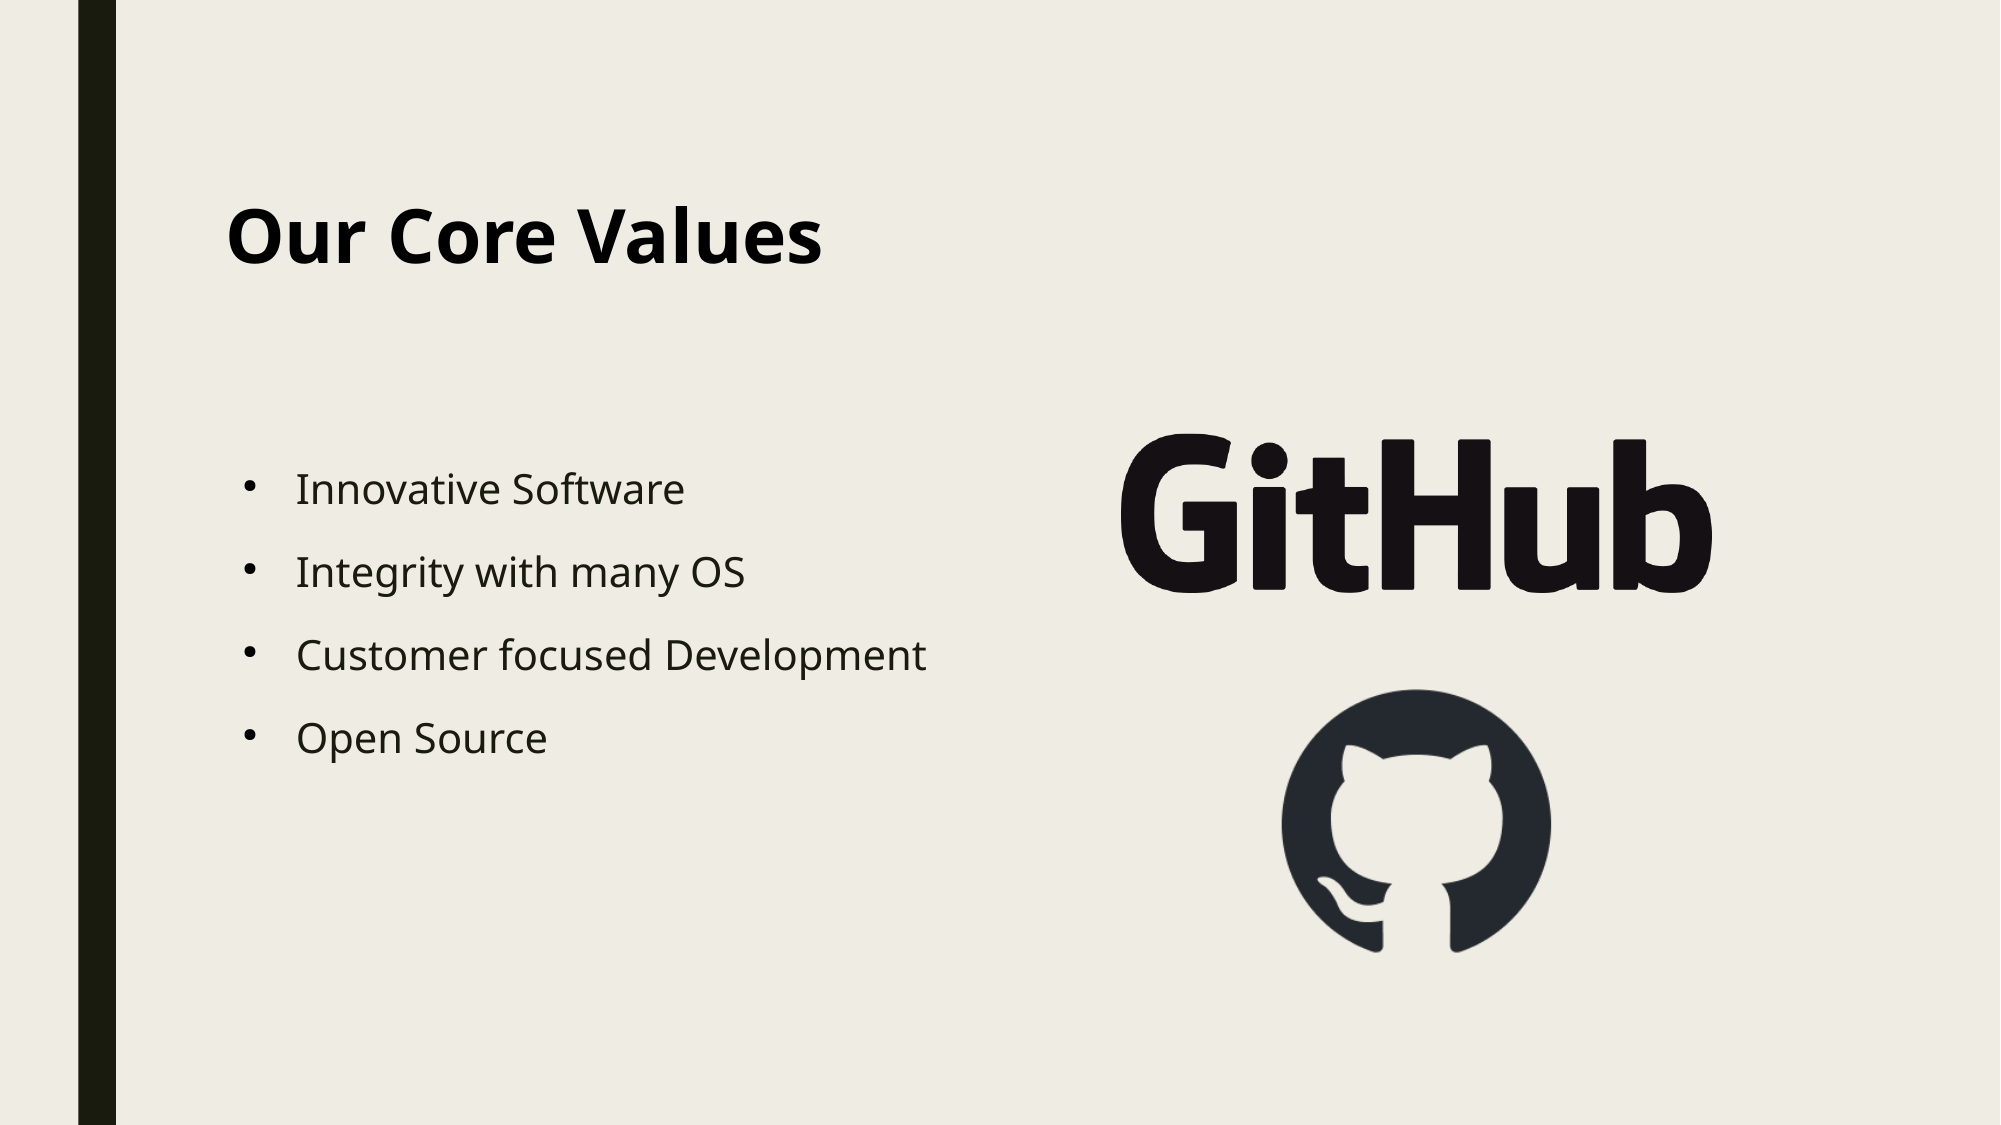

# Our Core Values
Innovative Software
Integrity with many OS
Customer focused Development
Open Source